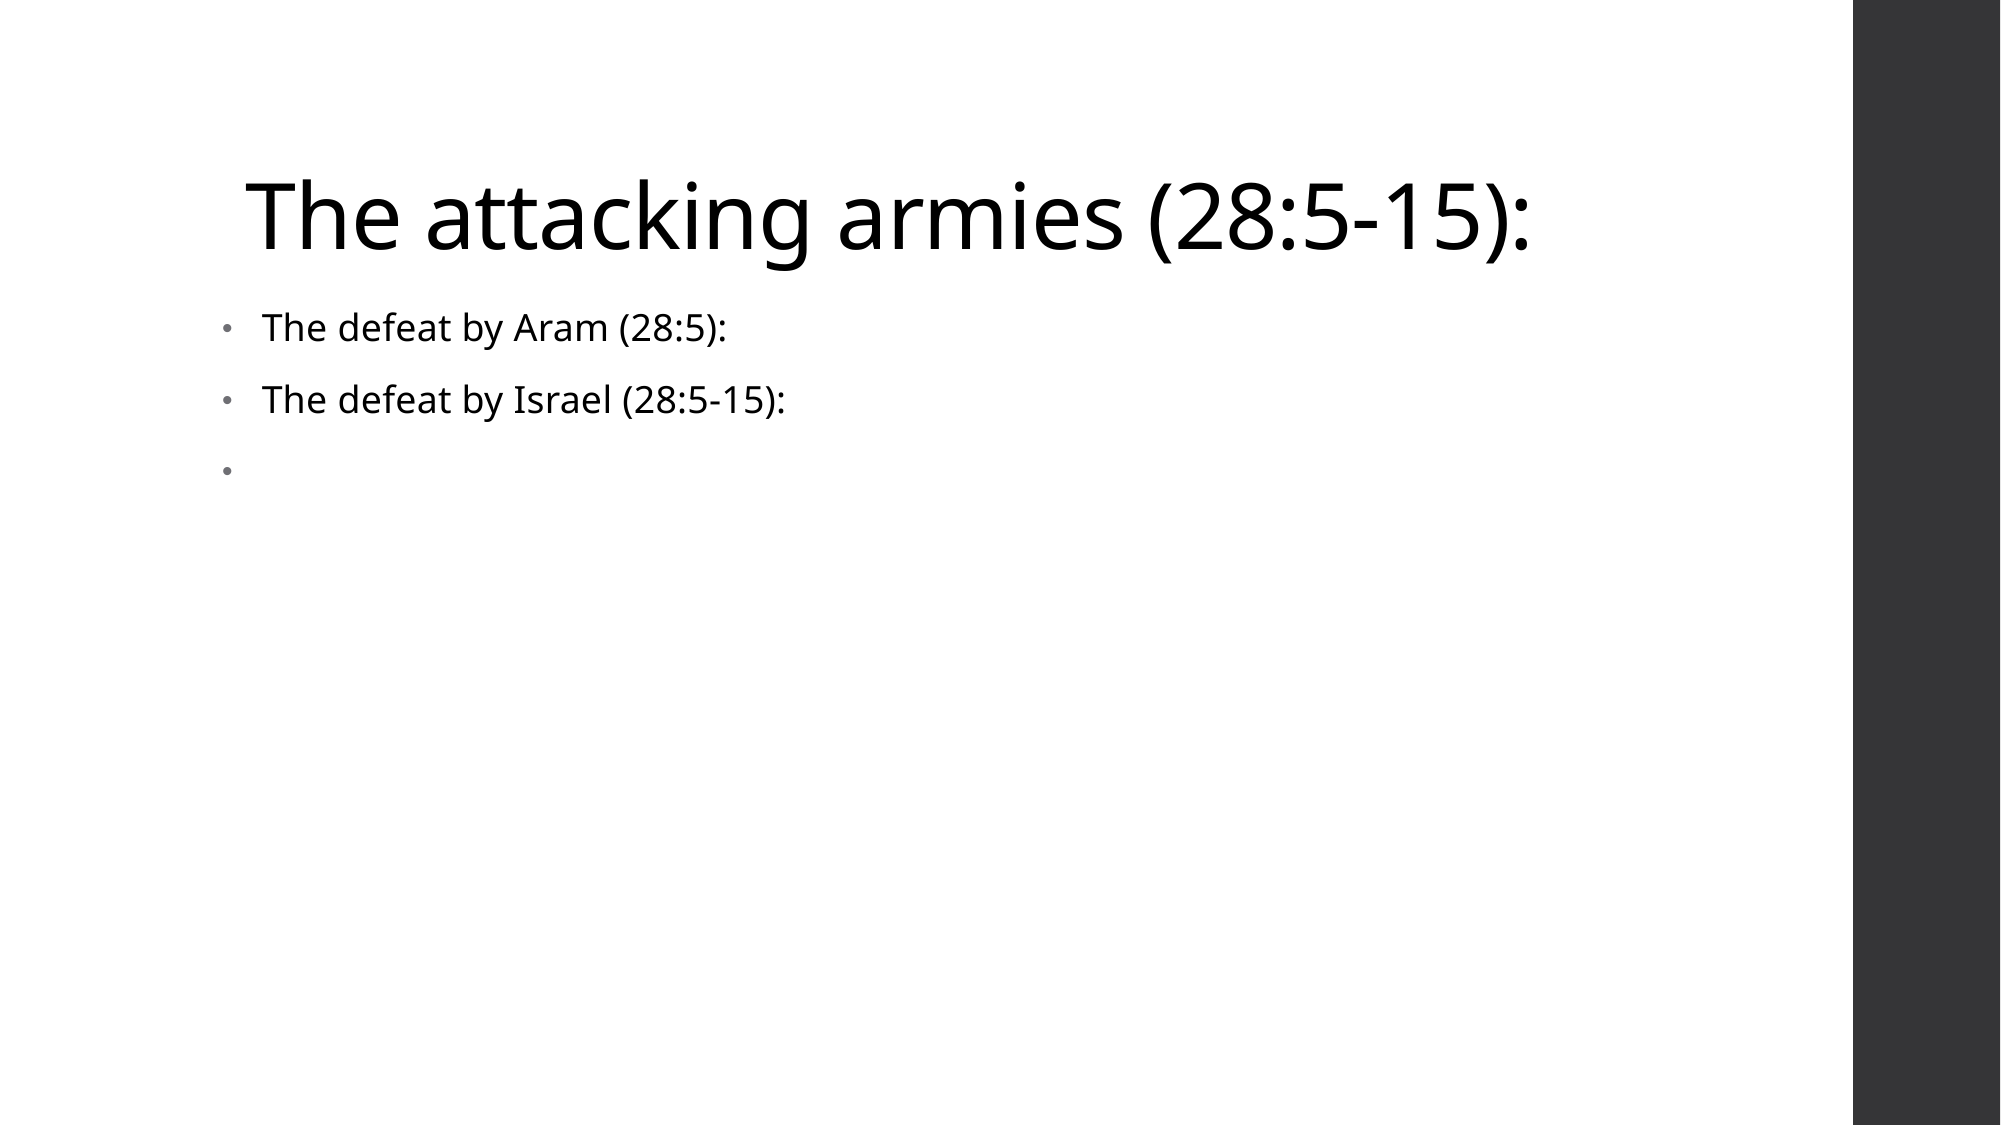

# The attacking armies (28:5-15):
 The defeat by Aram (28:5):
 The defeat by Israel (28:5-15):